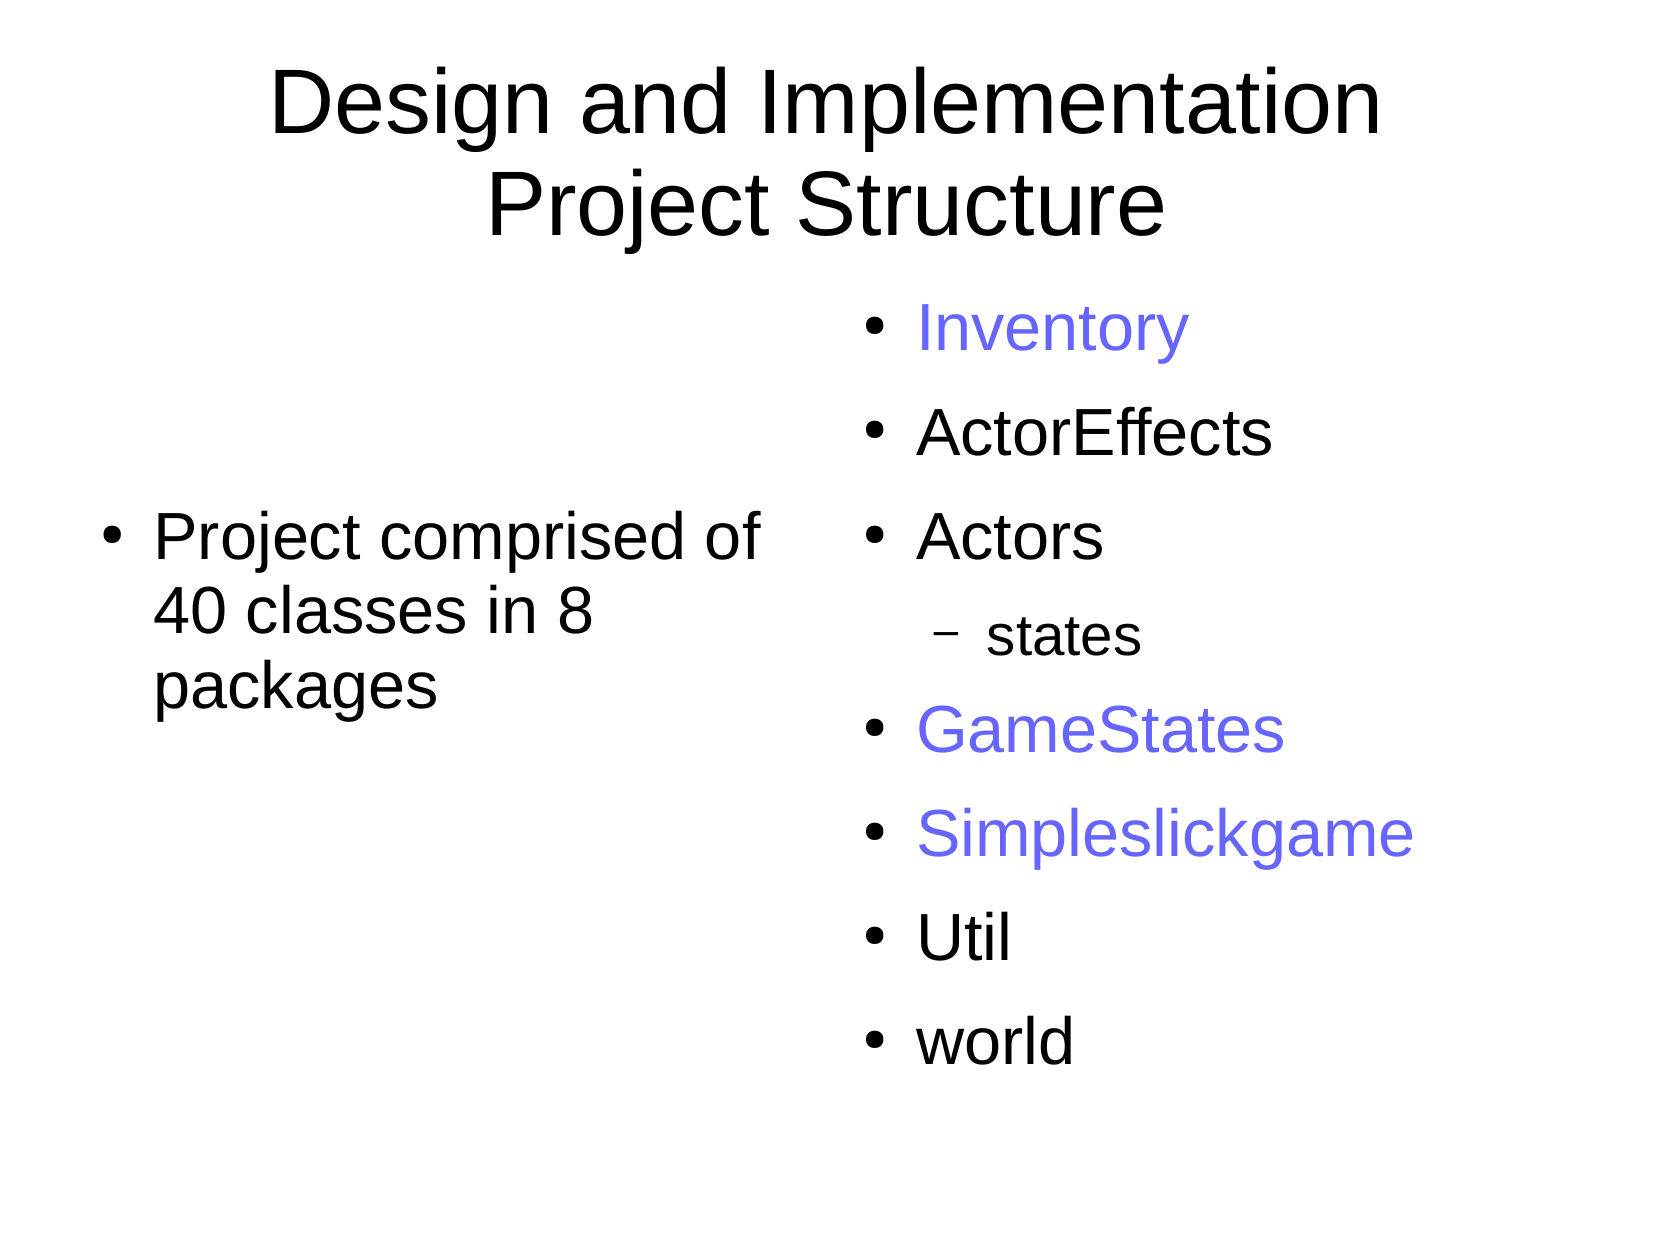

# Design and Implementation Project Structure
Project comprised of 40 classes in 8 packages
Inventory
ActorEffects
Actors
states
GameStates
Simpleslickgame
Util
world